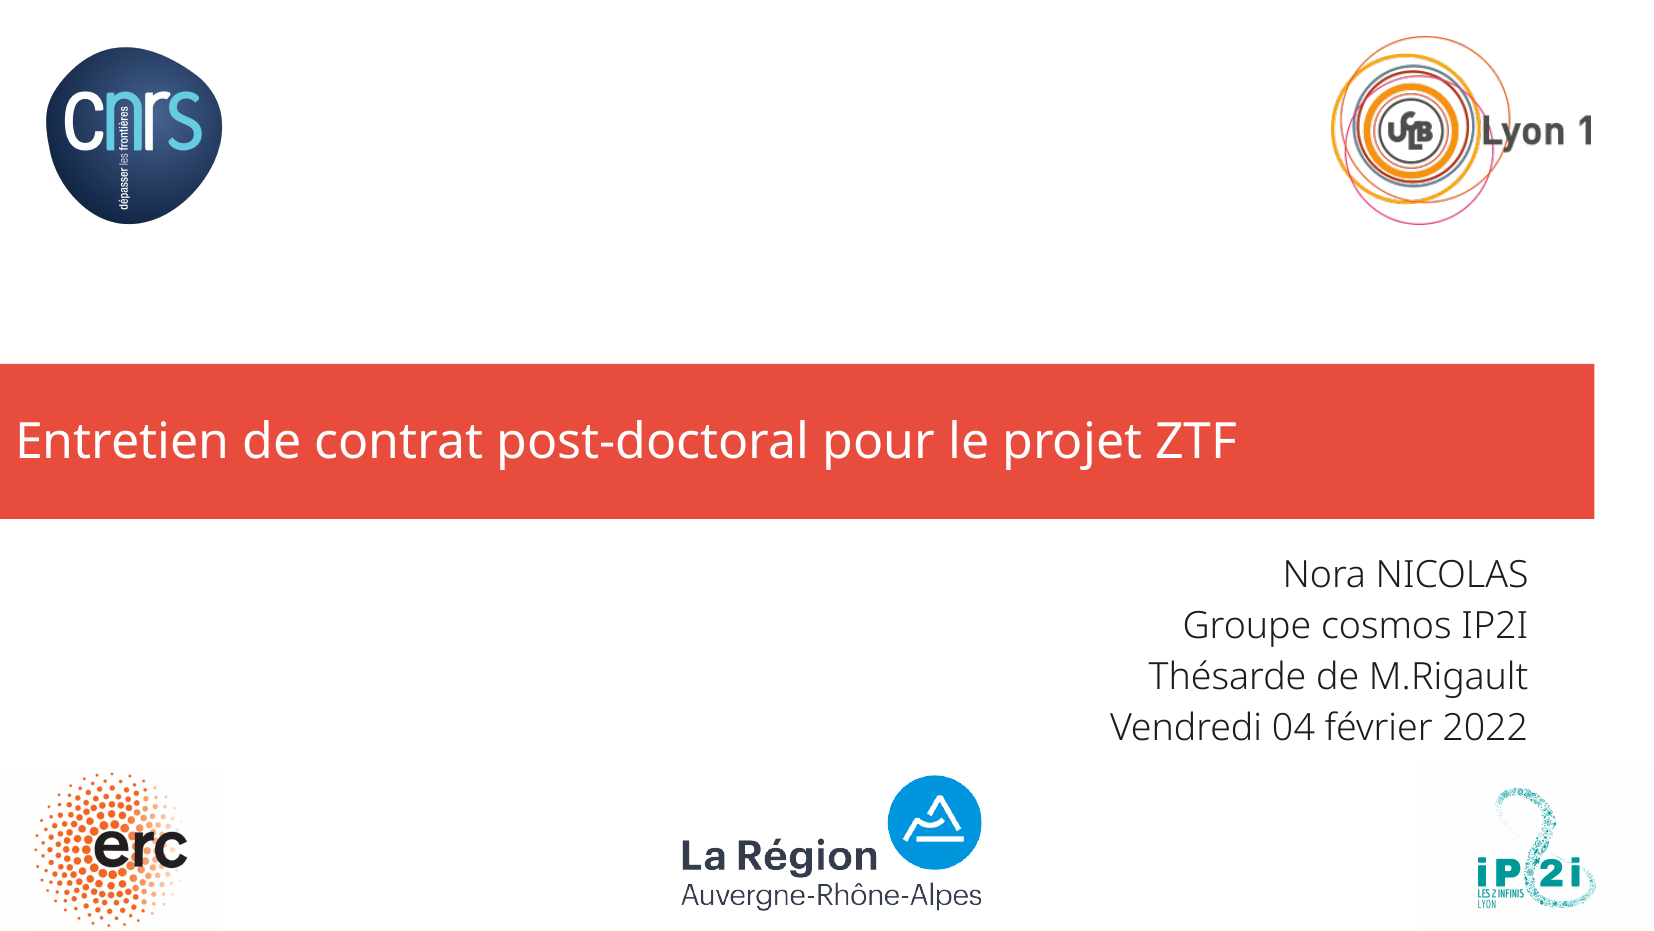

# Entretien de contrat post-doctoral pour le projet ZTF
Nora NICOLAS
Groupe cosmos IP2I
Thésarde de M.Rigault
Vendredi 04 février 2022